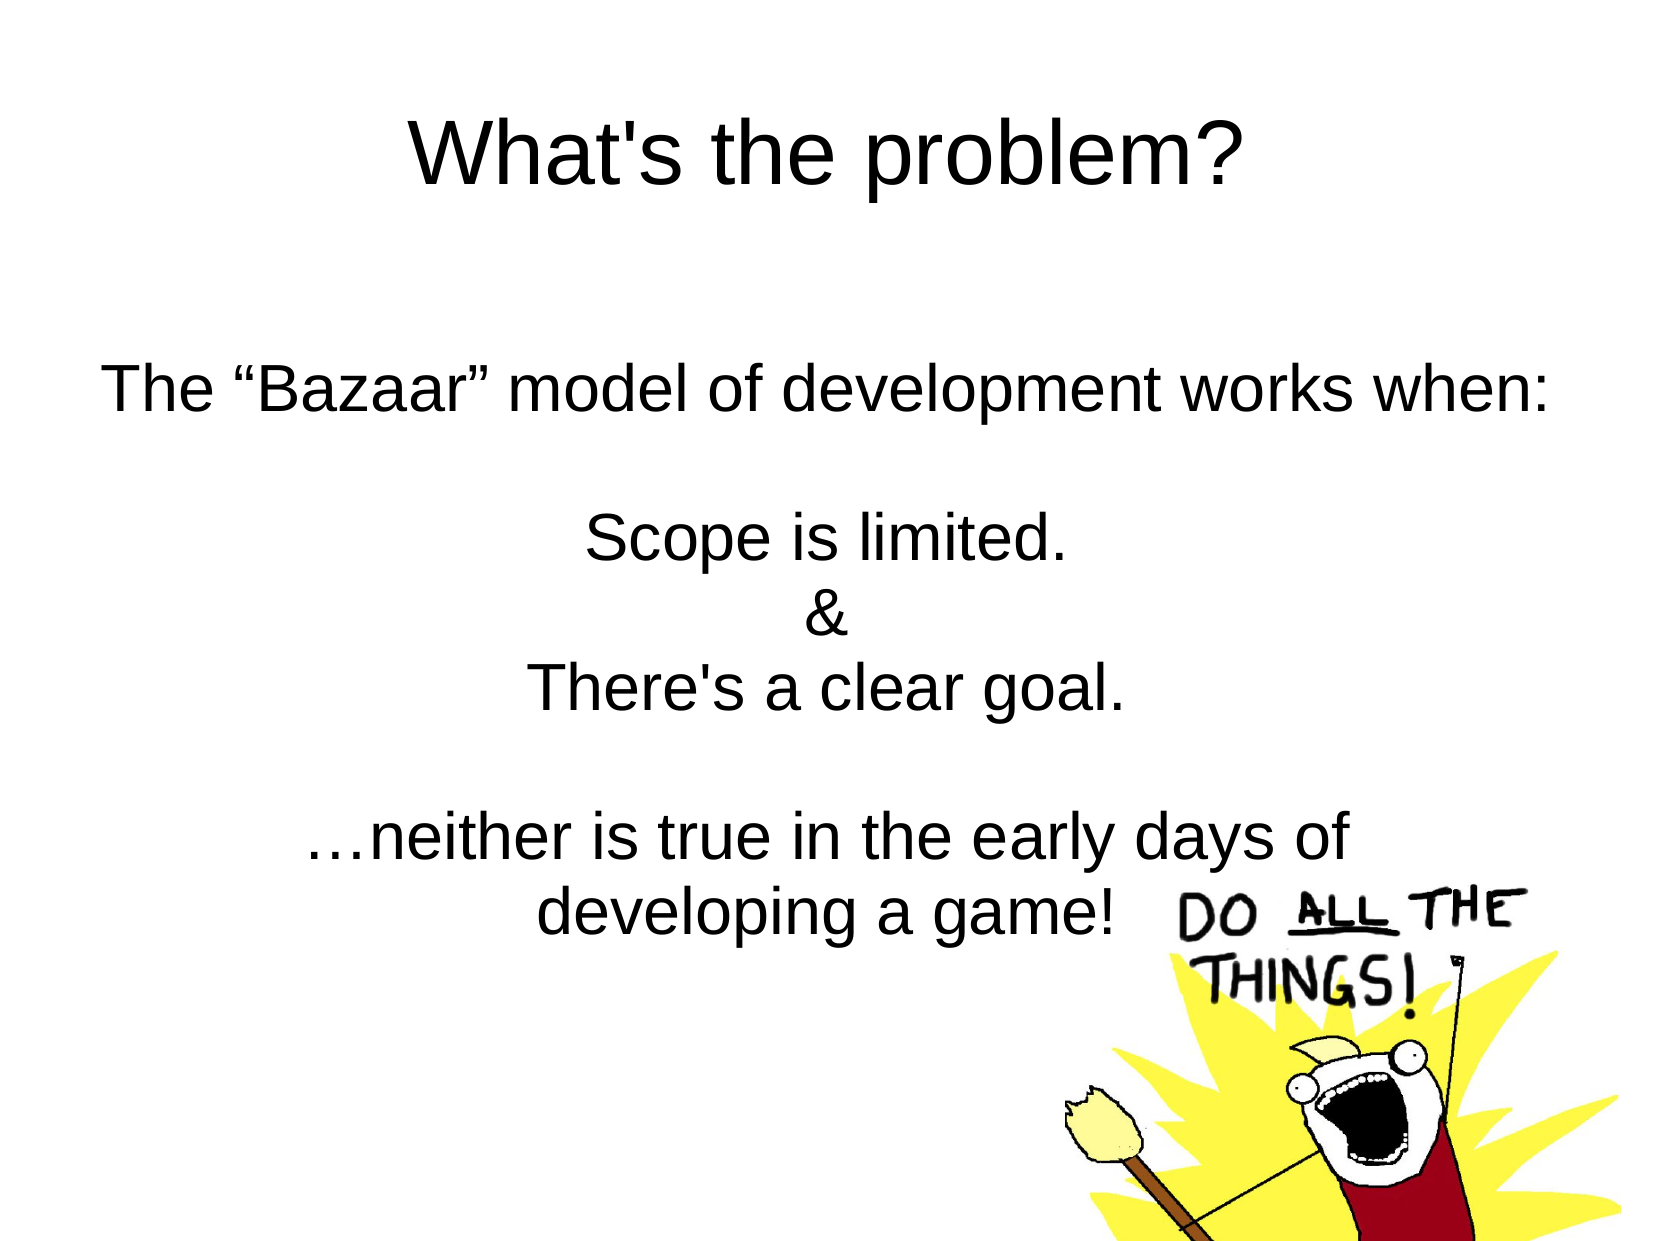

# What's the problem?
The “Bazaar” model of development works when:
Scope is limited.
&
There's a clear goal.
…neither is true in the early days of
developing a game!